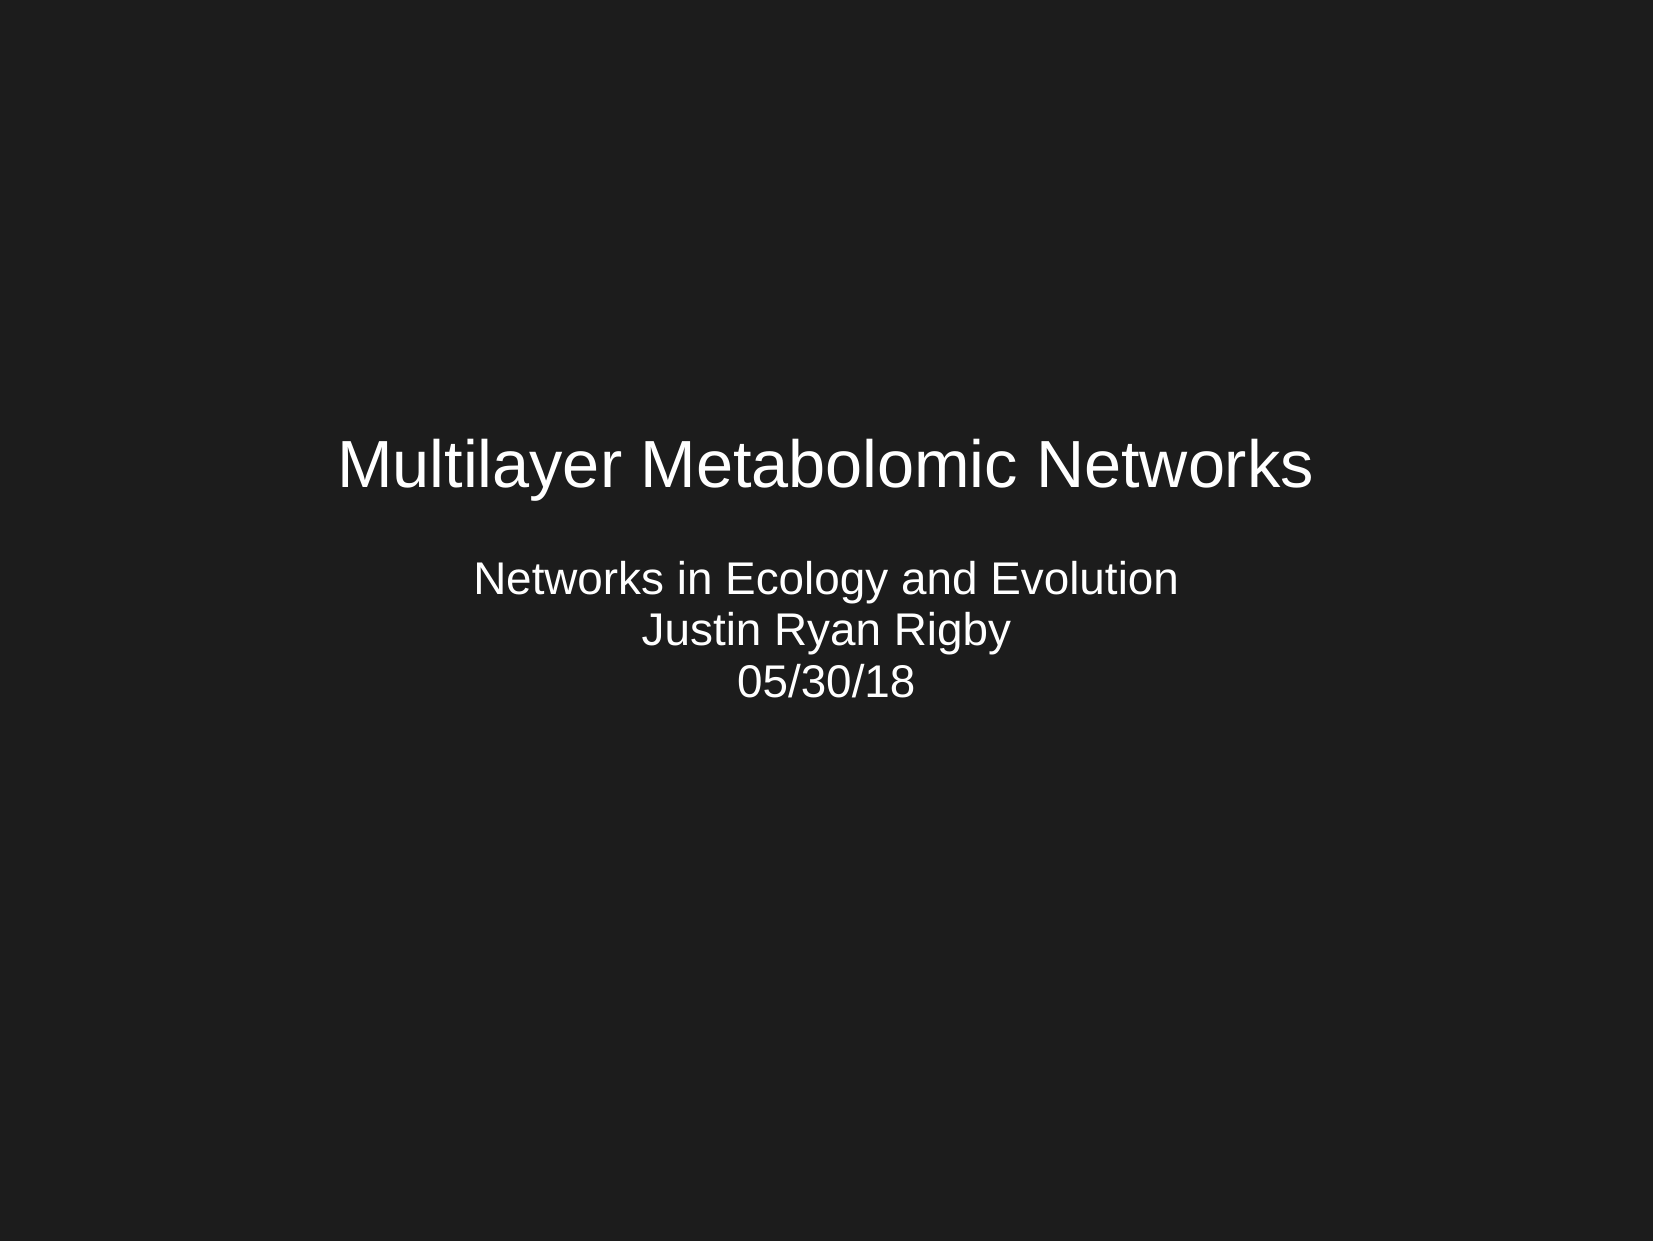

# Multilayer Metabolomic Networks
Networks in Ecology and Evolution
Justin Ryan Rigby
05/30/18